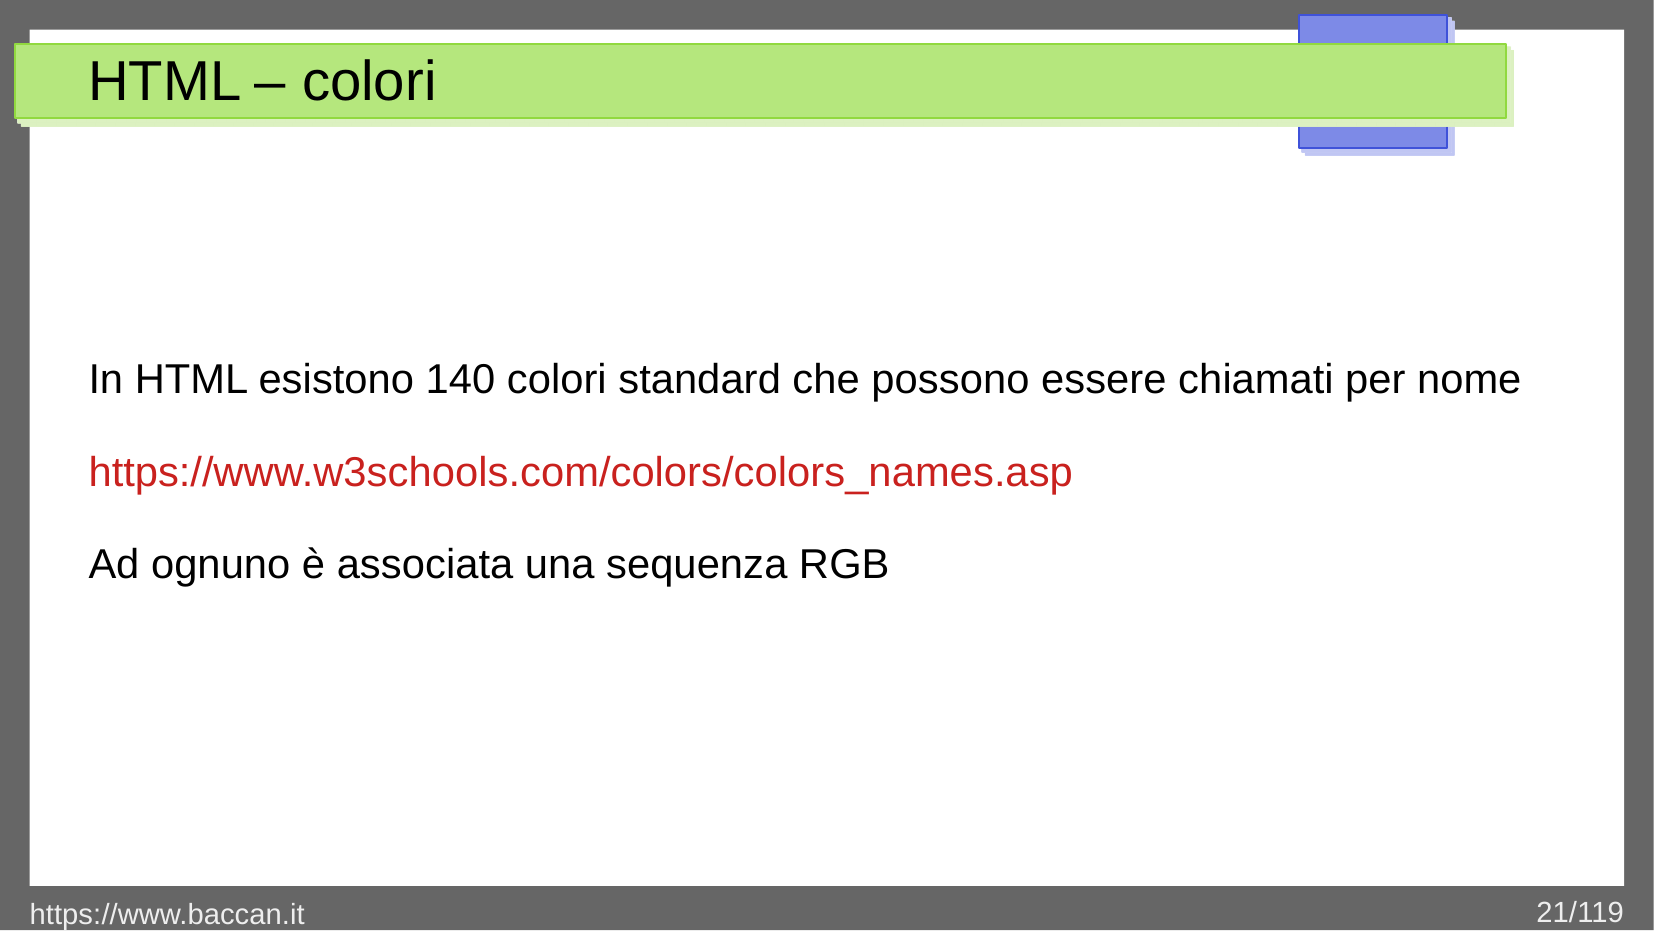

# HTML – colori
In HTML esistono 140 colori standard che possono essere chiamati per nome
https://www.w3schools.com/colors/colors_names.asp
Ad ognuno è associata una sequenza RGB
21
https://www.baccan.it